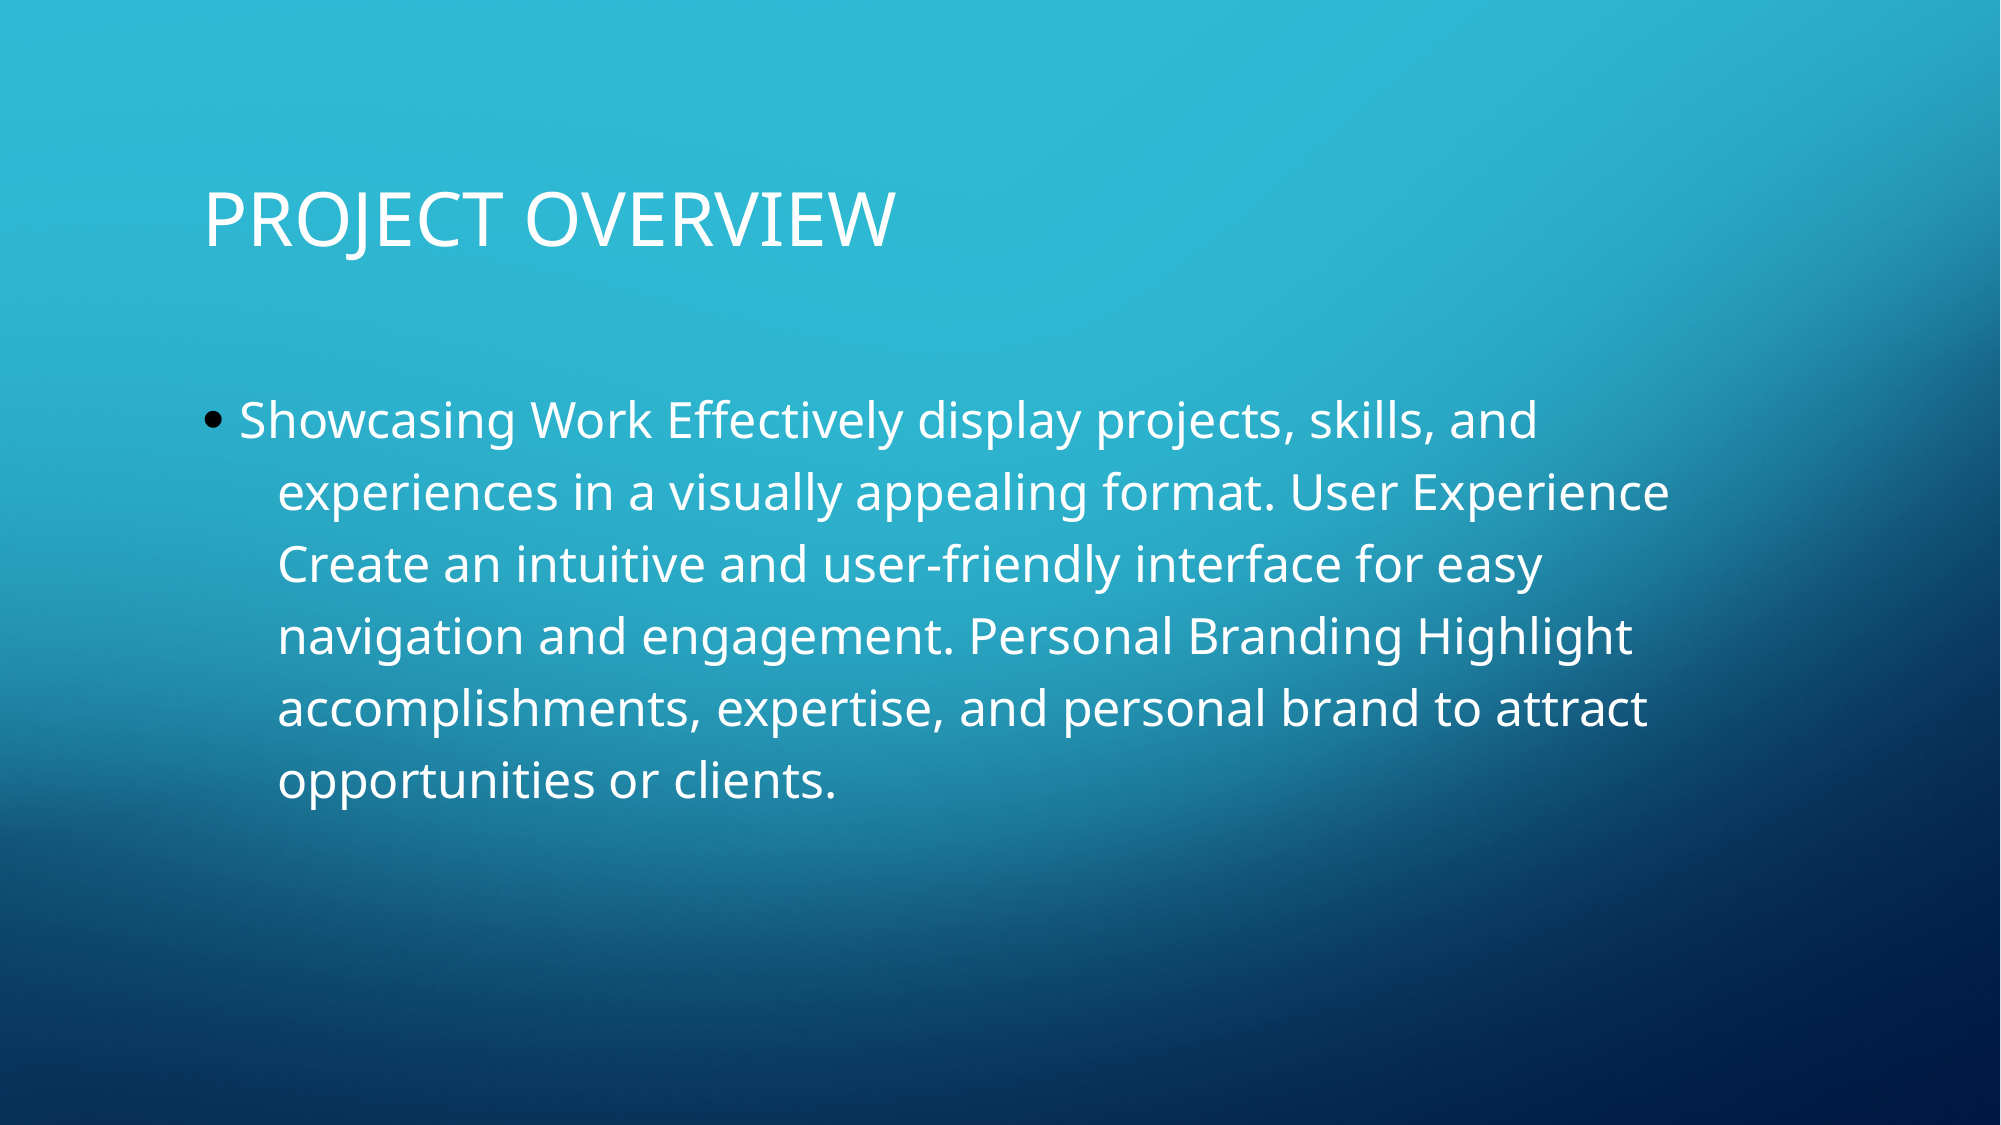

# Project overview
Showcasing Work Effectively display projects, skills, and experiences in a visually appealing format. User Experience Create an intuitive and user-friendly interface for easy navigation and engagement. Personal Branding Highlight accomplishments, expertise, and personal brand to attract opportunities or clients.